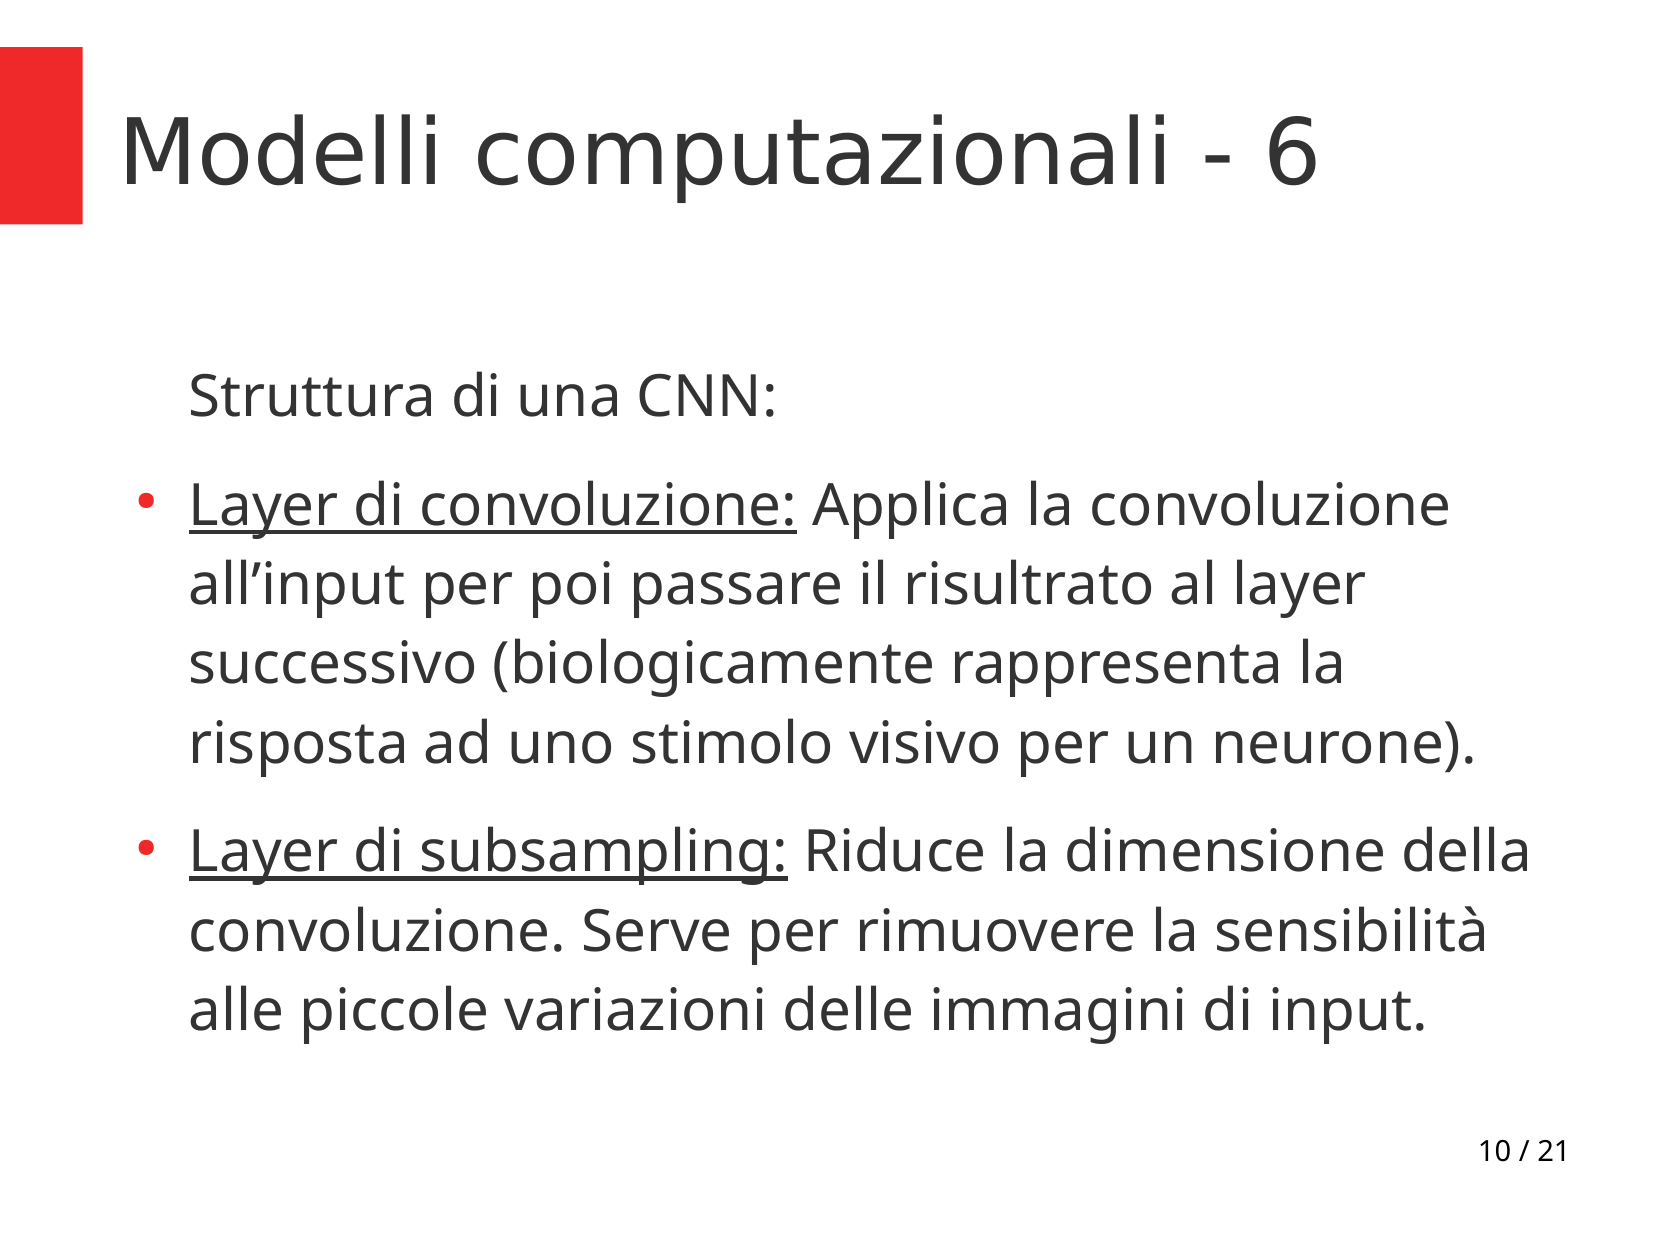

# Modelli computazionali - 6
Struttura di una CNN:
Layer di convoluzione: Applica la convoluzione all’input per poi passare il risultrato al layer successivo (biologicamente rappresenta la risposta ad uno stimolo visivo per un neurone).
Layer di subsampling: Riduce la dimensione della convoluzione. Serve per rimuovere la sensibilità alle piccole variazioni delle immagini di input.
10